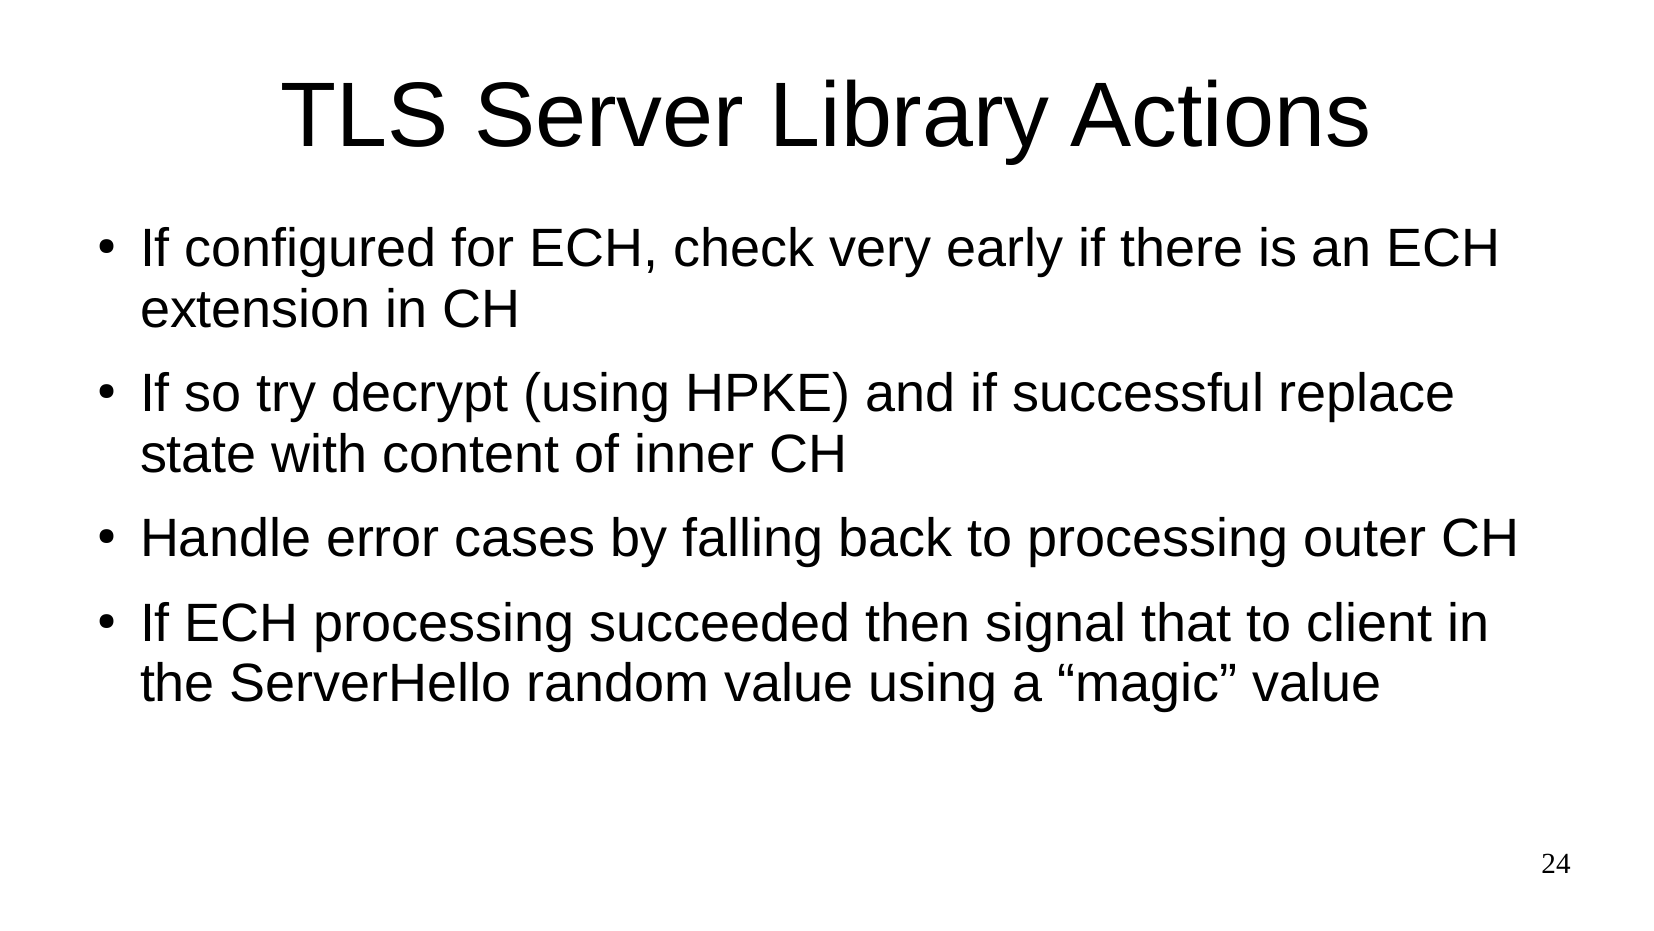

# TLS Server Library Actions
If configured for ECH, check very early if there is an ECH extension in CH
If so try decrypt (using HPKE) and if successful replace state with content of inner CH
Handle error cases by falling back to processing outer CH
If ECH processing succeeded then signal that to client in the ServerHello random value using a “magic” value
24